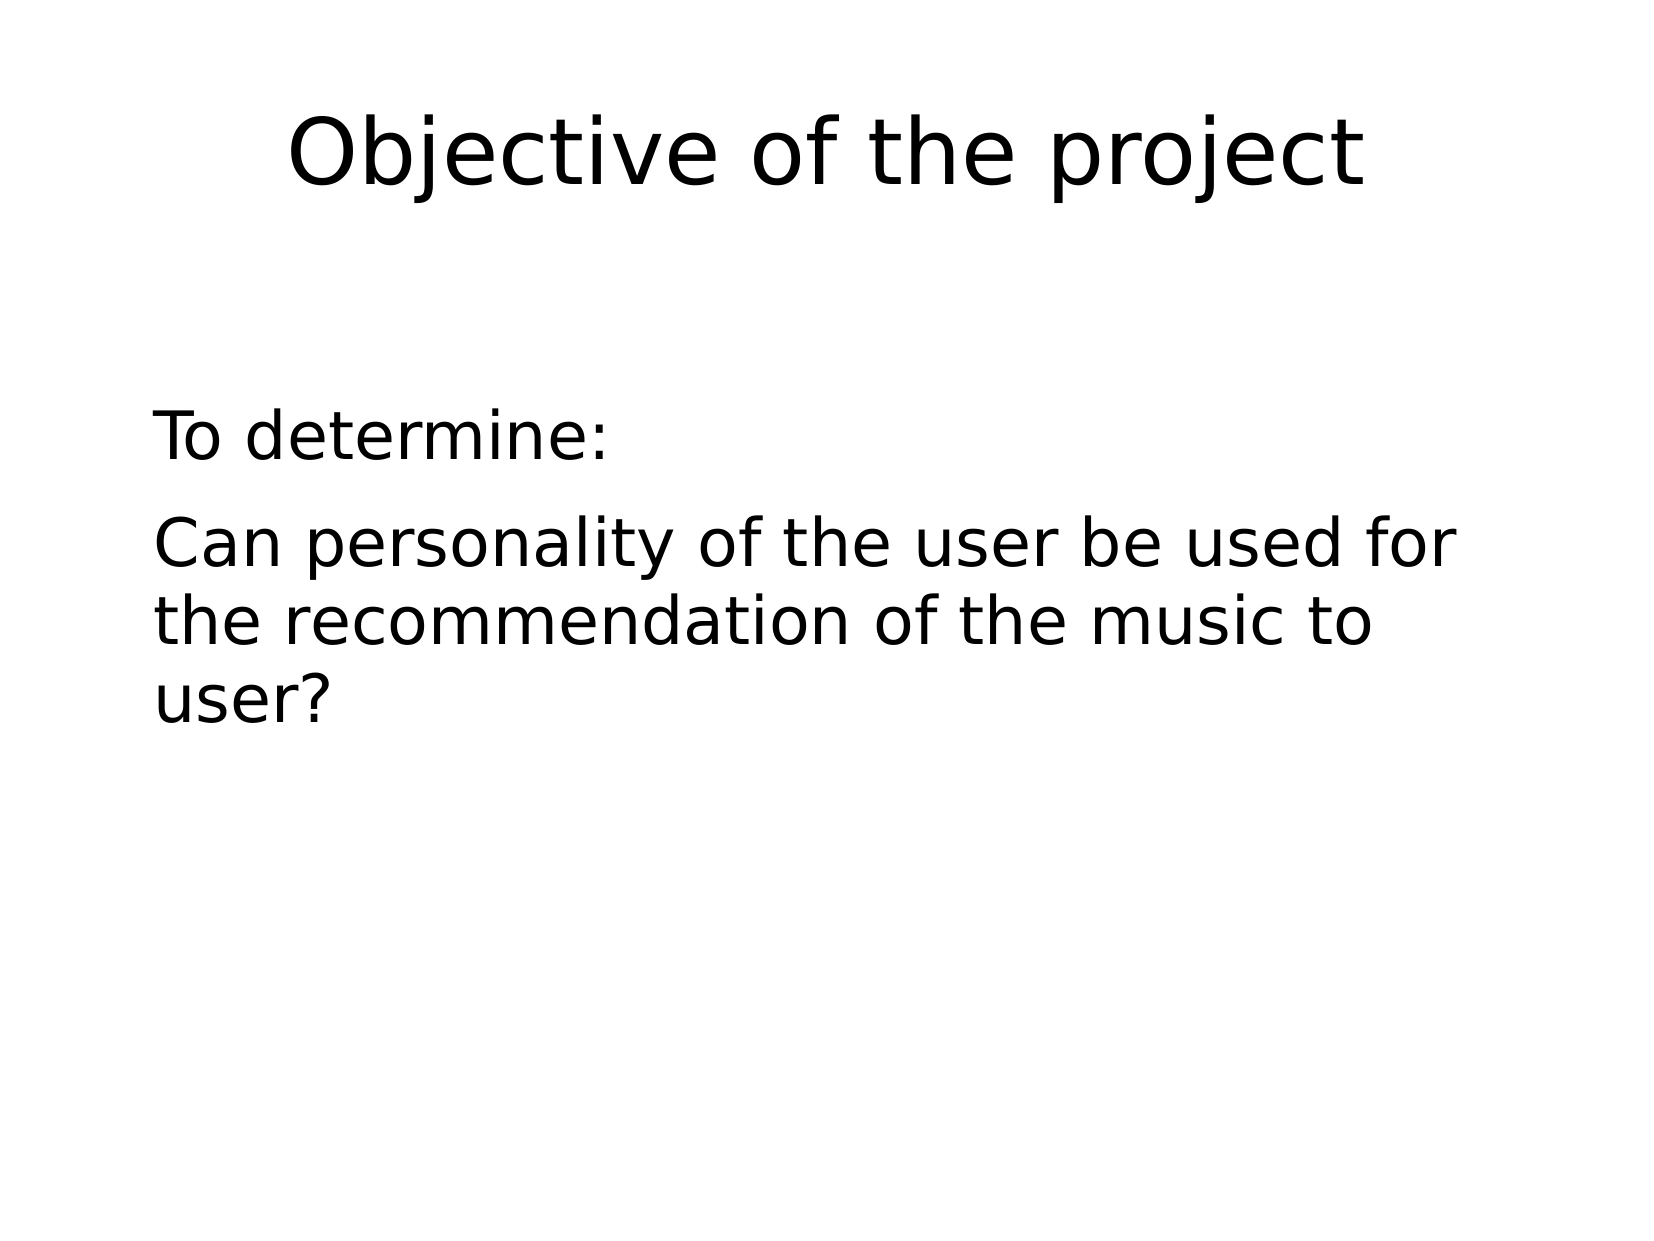

# Objective of the project
To determine:
Can personality of the user be used for the recommendation of the music to user?